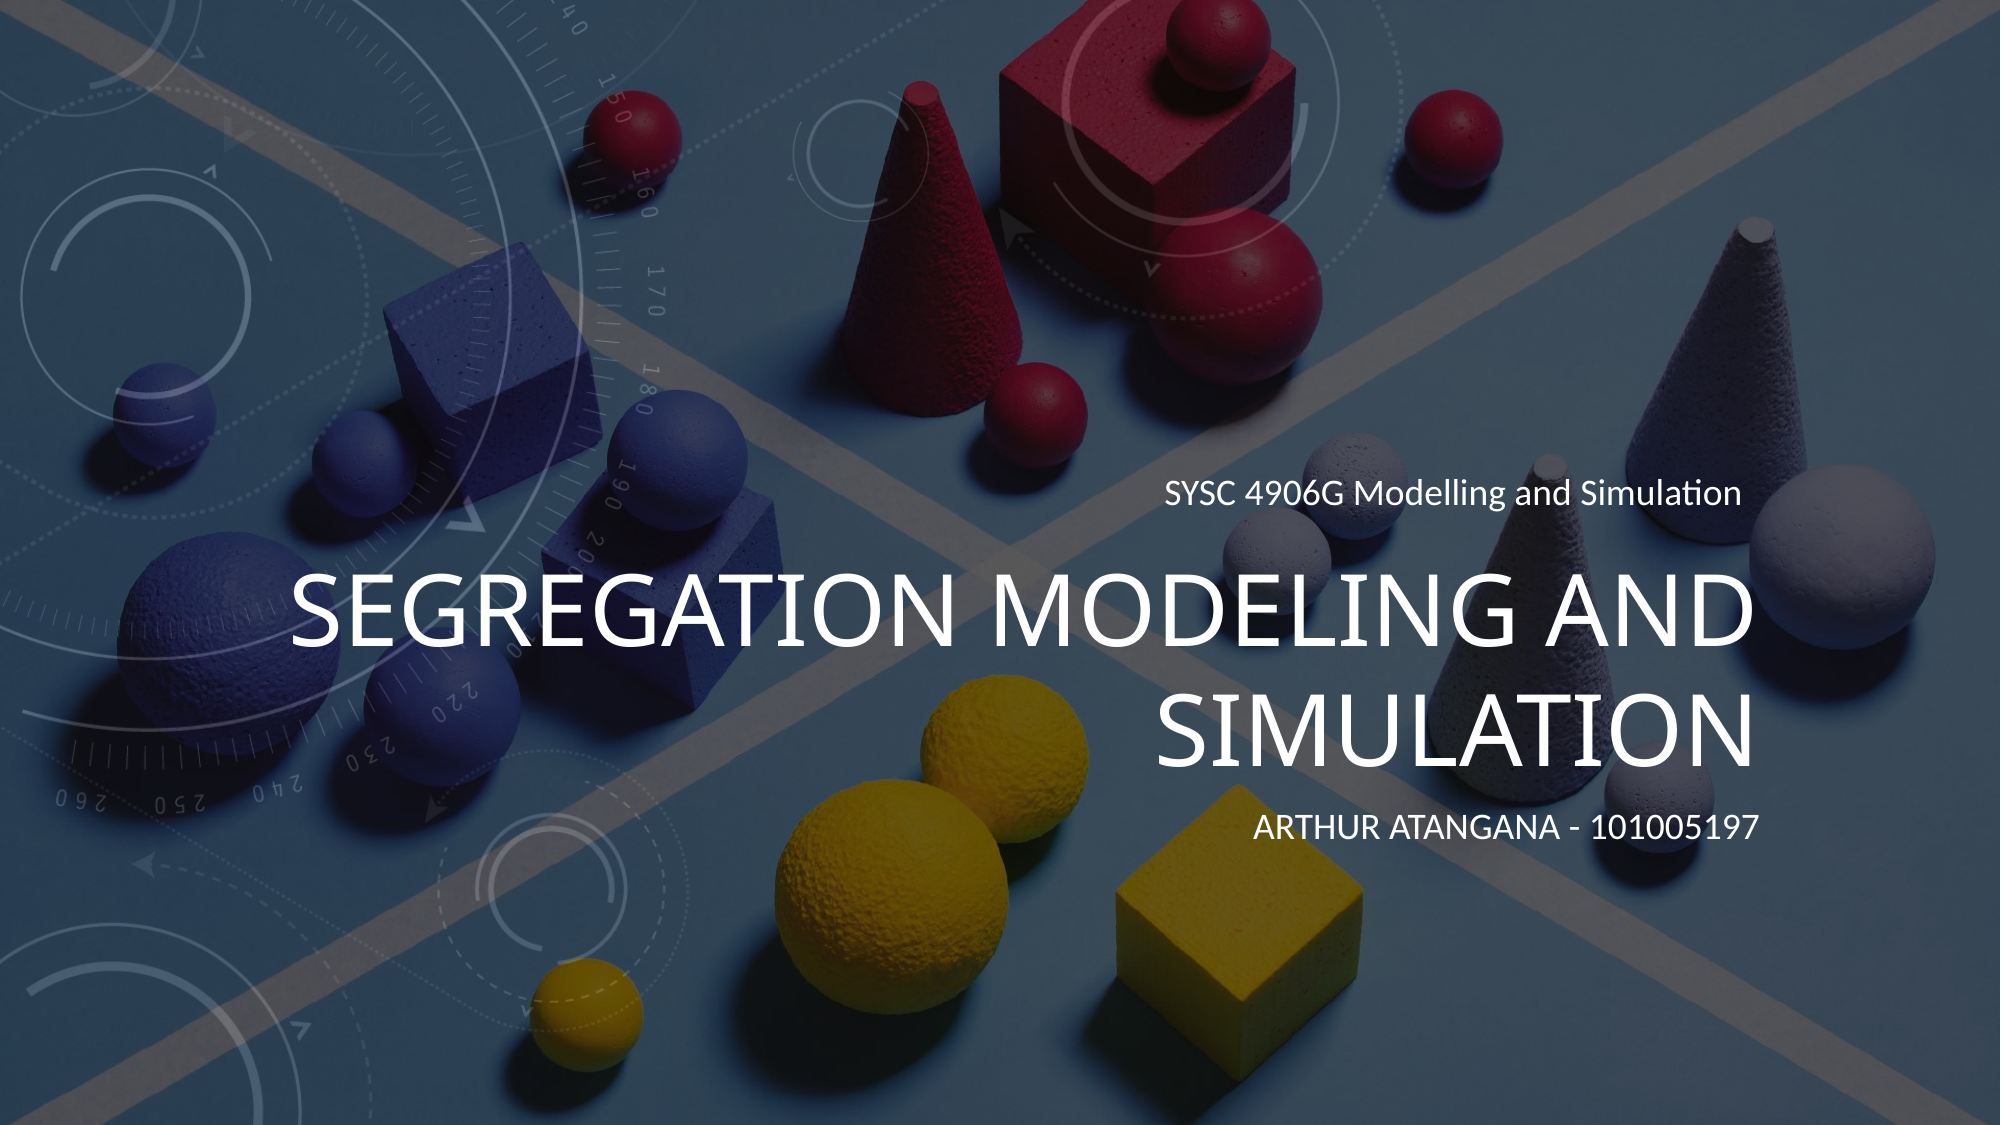

# Segregation Modeling and Simulation
SYSC 4906G Modelling and Simulation
Arthur Atangana - 101005197